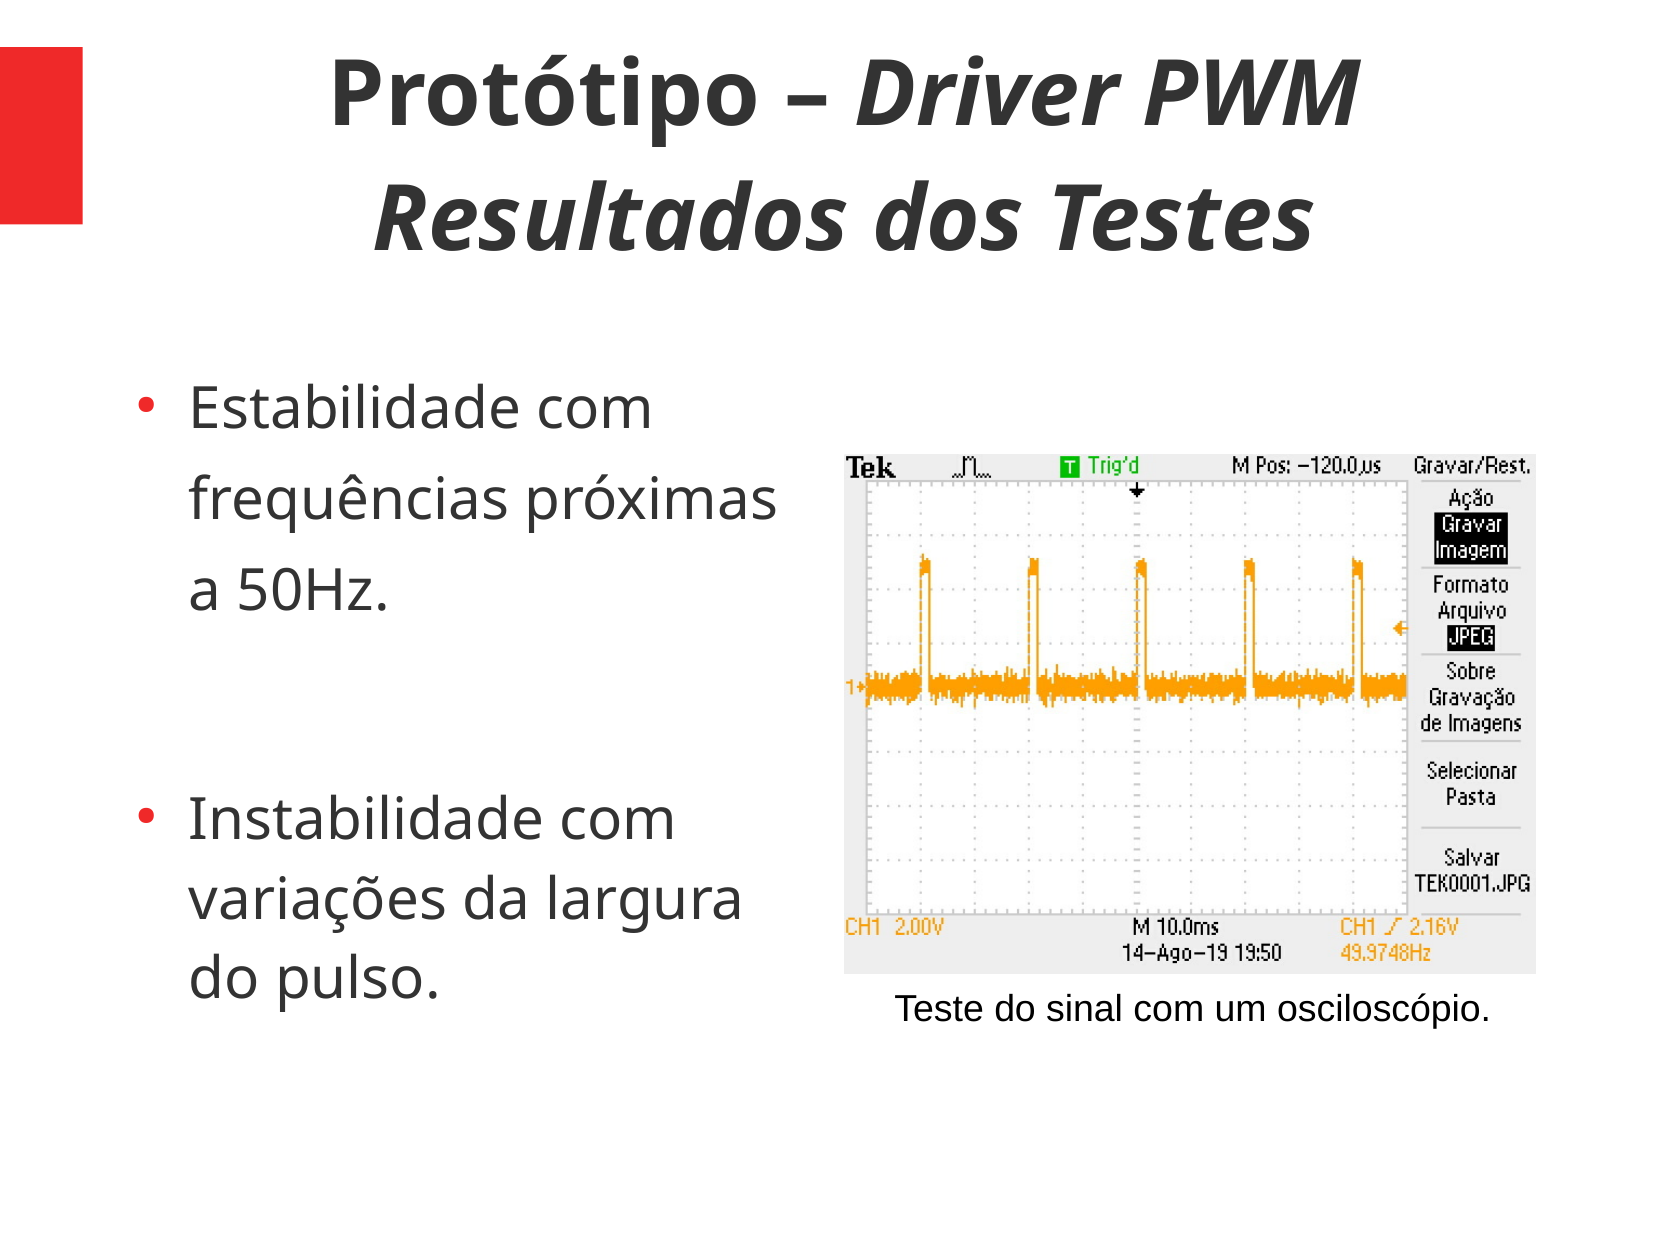

# Protótipo – Driver PWM Resultados dos Testes
Estabilidade com frequências próximas a 50Hz.
Instabilidade com variações da largura do pulso.
Teste do sinal com um osciloscópio.